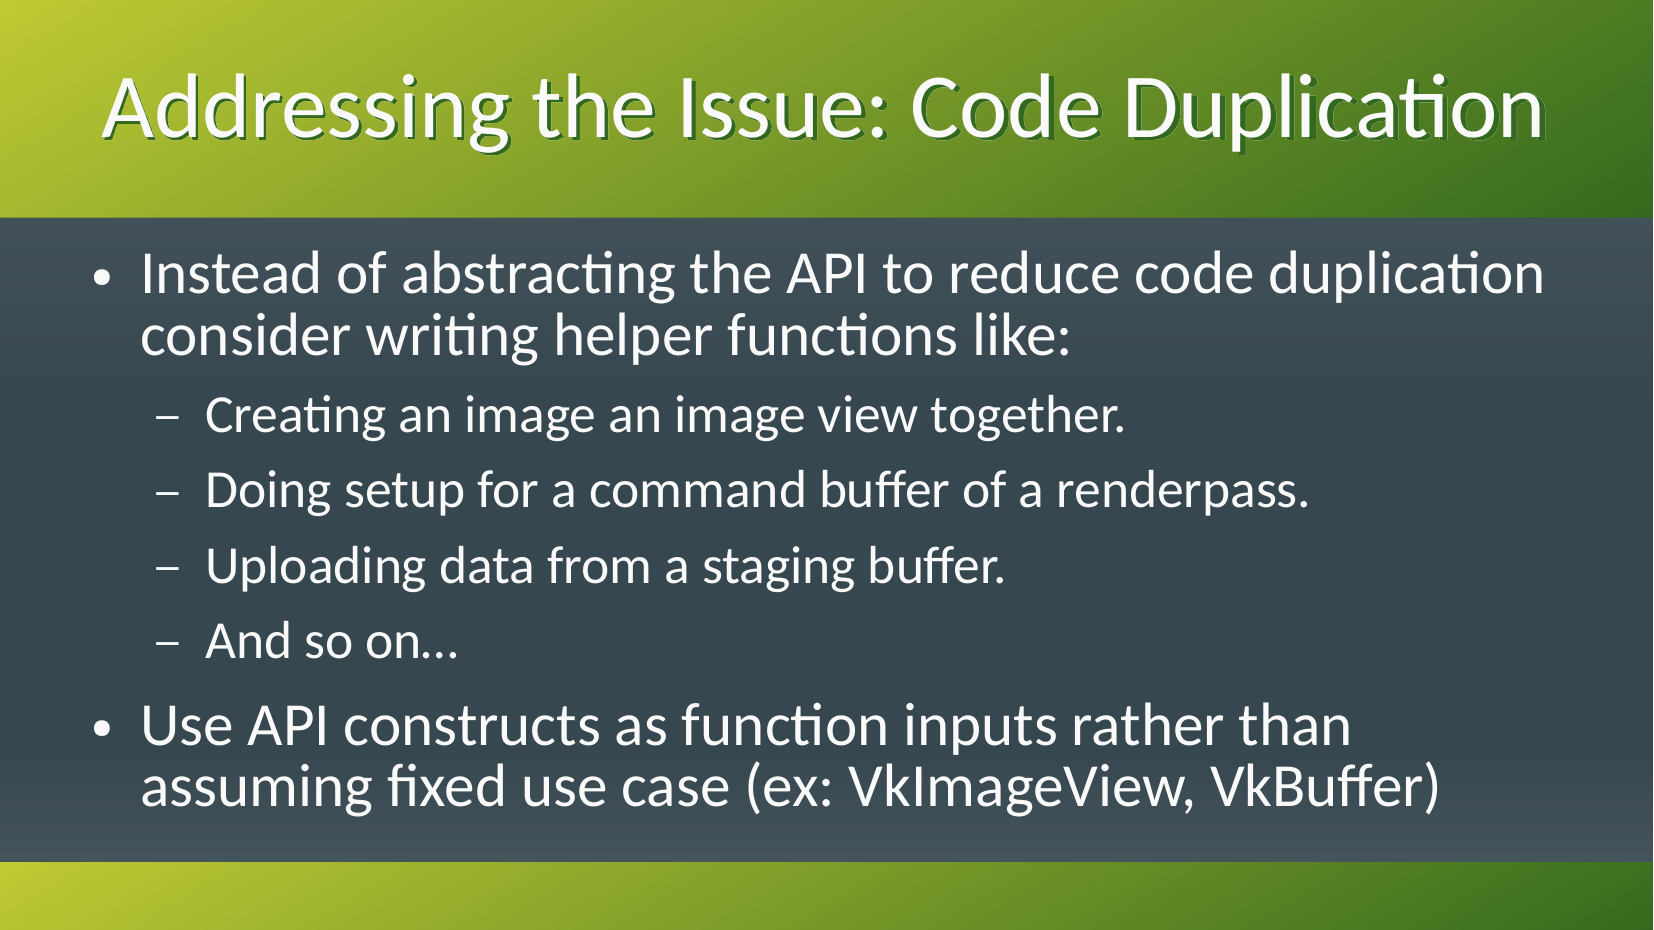

# Addressing the Issue: Code Duplication
Instead of abstracting the API to reduce code duplication consider writing helper functions like:
Creating an image an image view together.
Doing setup for a command buffer of a renderpass.
Uploading data from a staging buffer.
And so on…
Use API constructs as function inputs rather than assuming fixed use case (ex: VkImageView, VkBuffer)